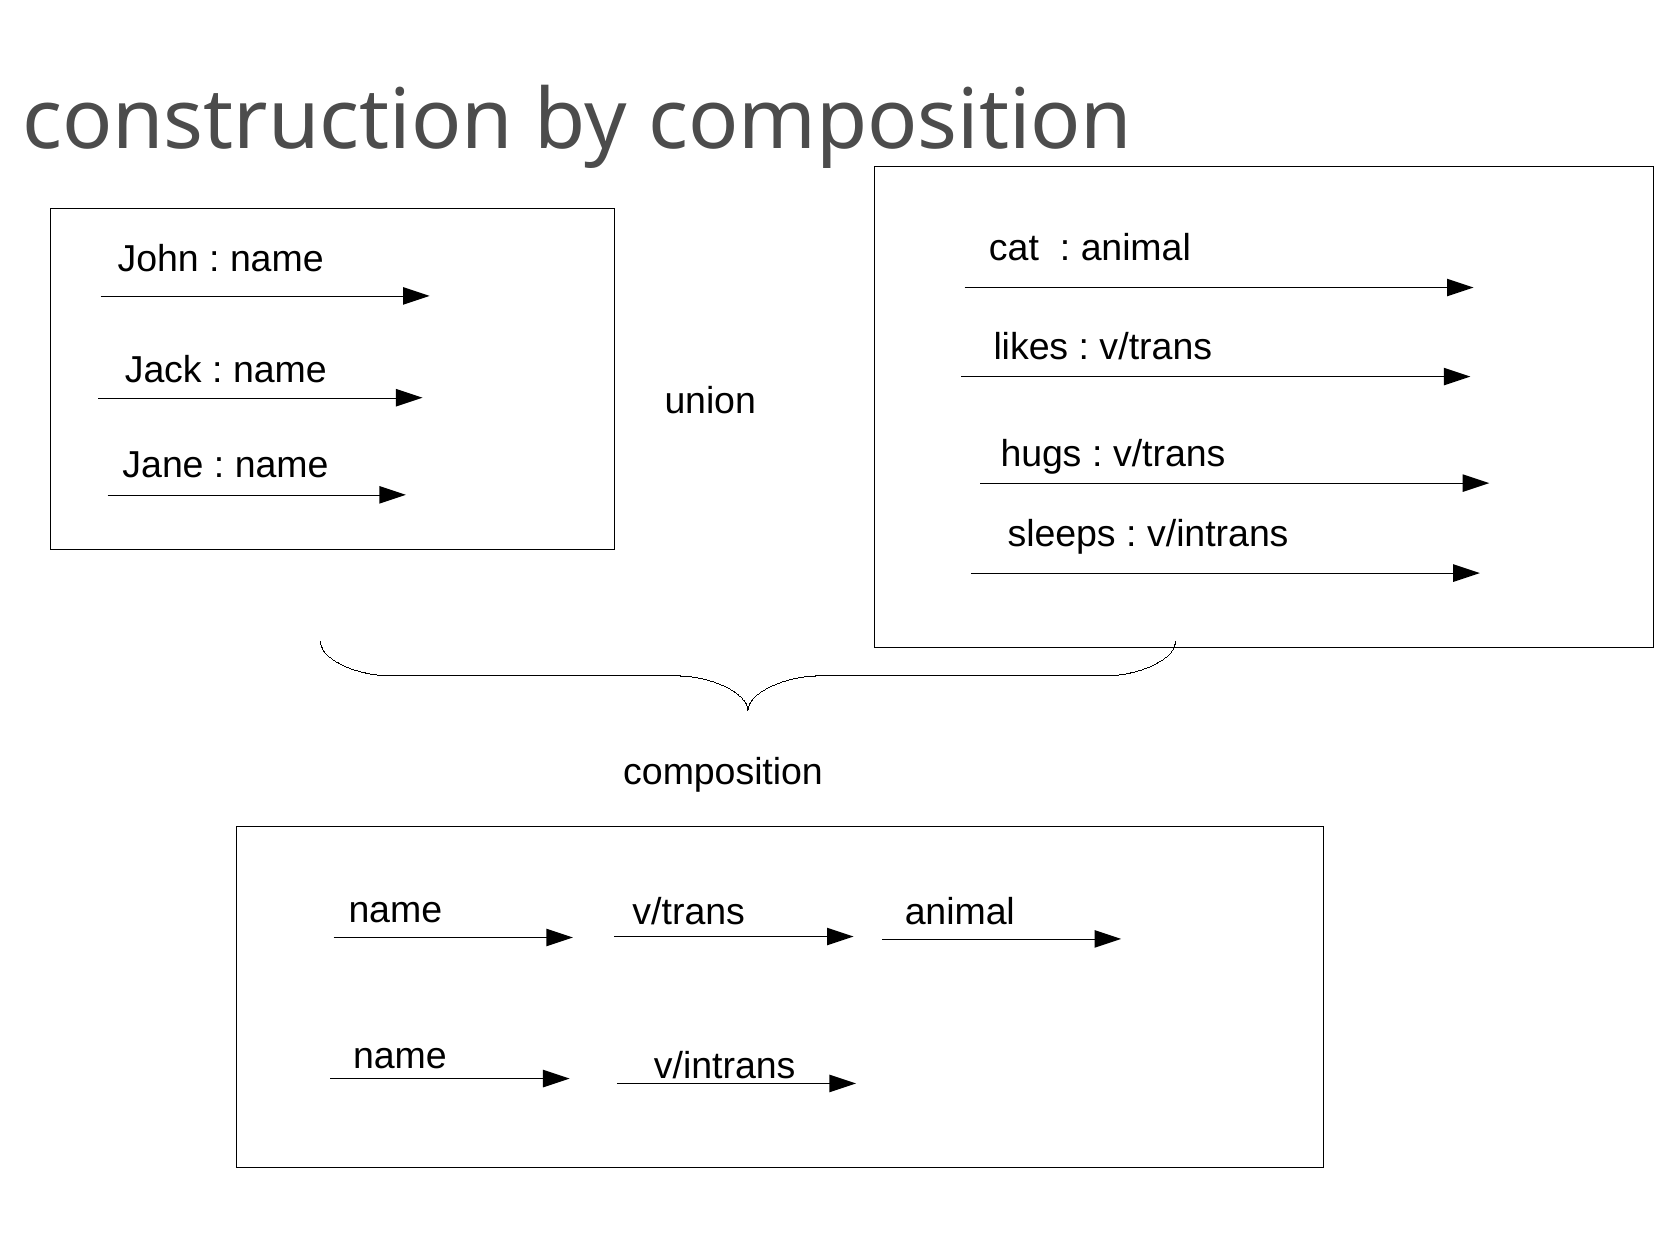

# construction by composition
cat : animal
likes : v/trans
hugs : v/trans
sleeps : v/intrans
John : name
Jack : name
Jane : name
union
composition
name
v/trans
animal
name
v/intrans